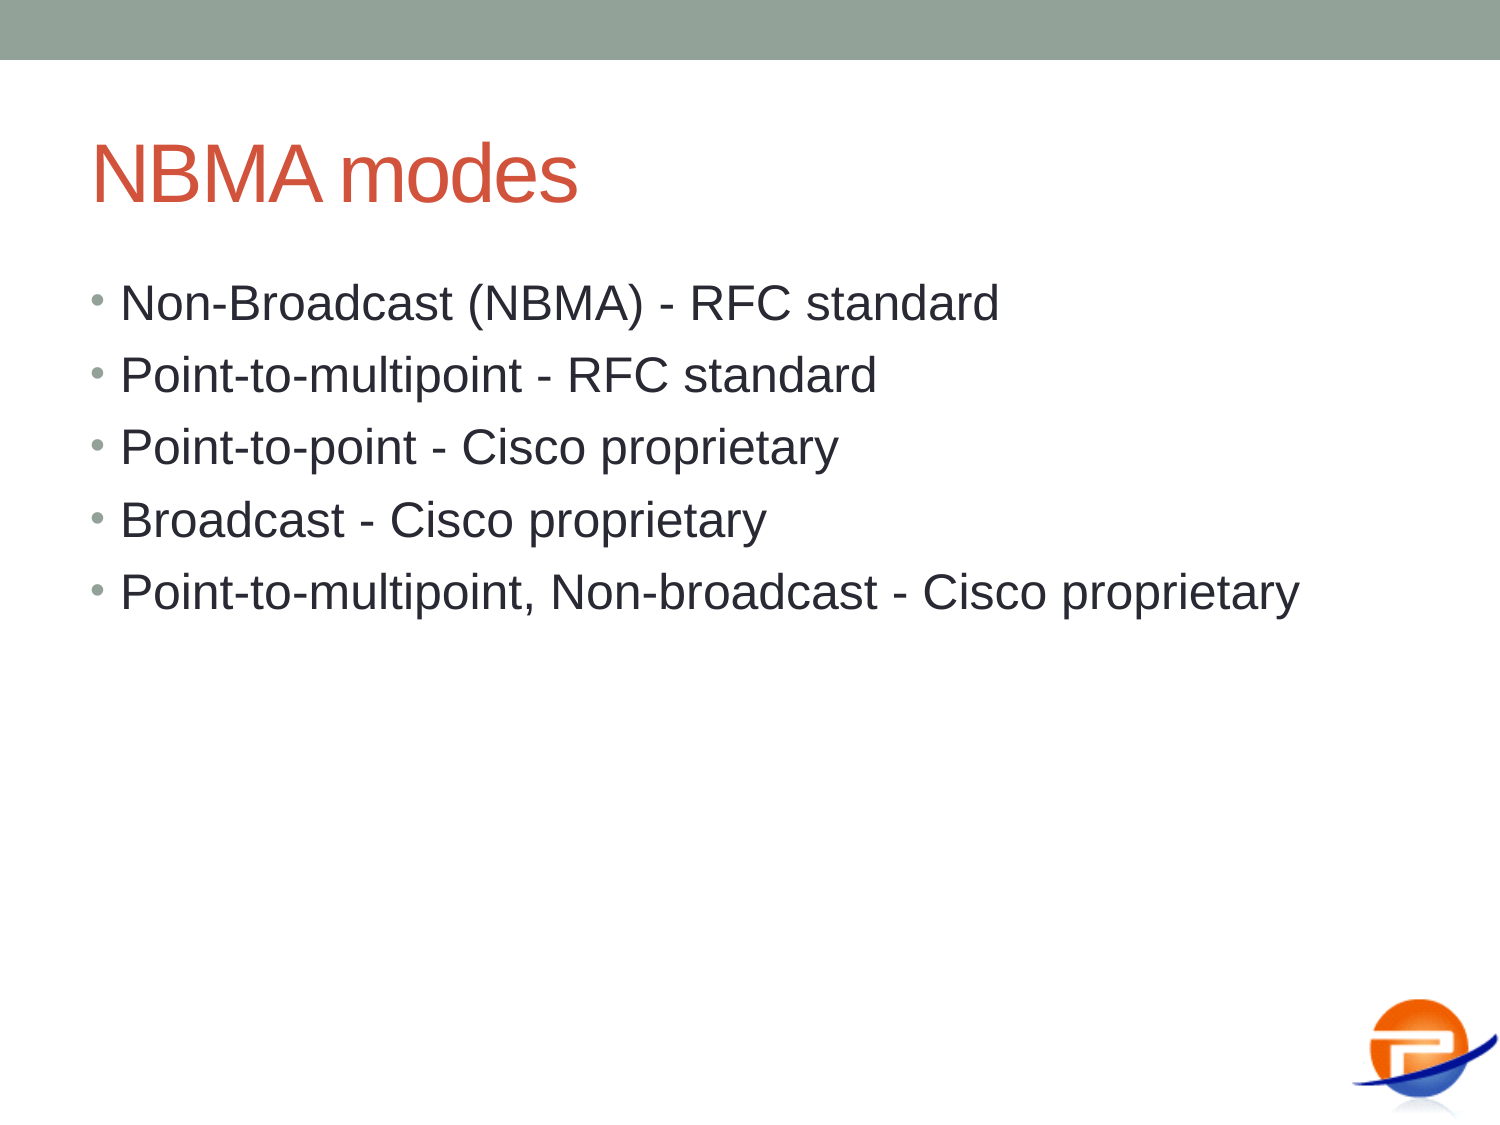

# NBMA modes
Non-Broadcast (NBMA) - RFC standard
Point-to-multipoint - RFC standard
Point-to-point - Cisco proprietary
Broadcast - Cisco proprietary
Point-to-multipoint, Non-broadcast - Cisco proprietary